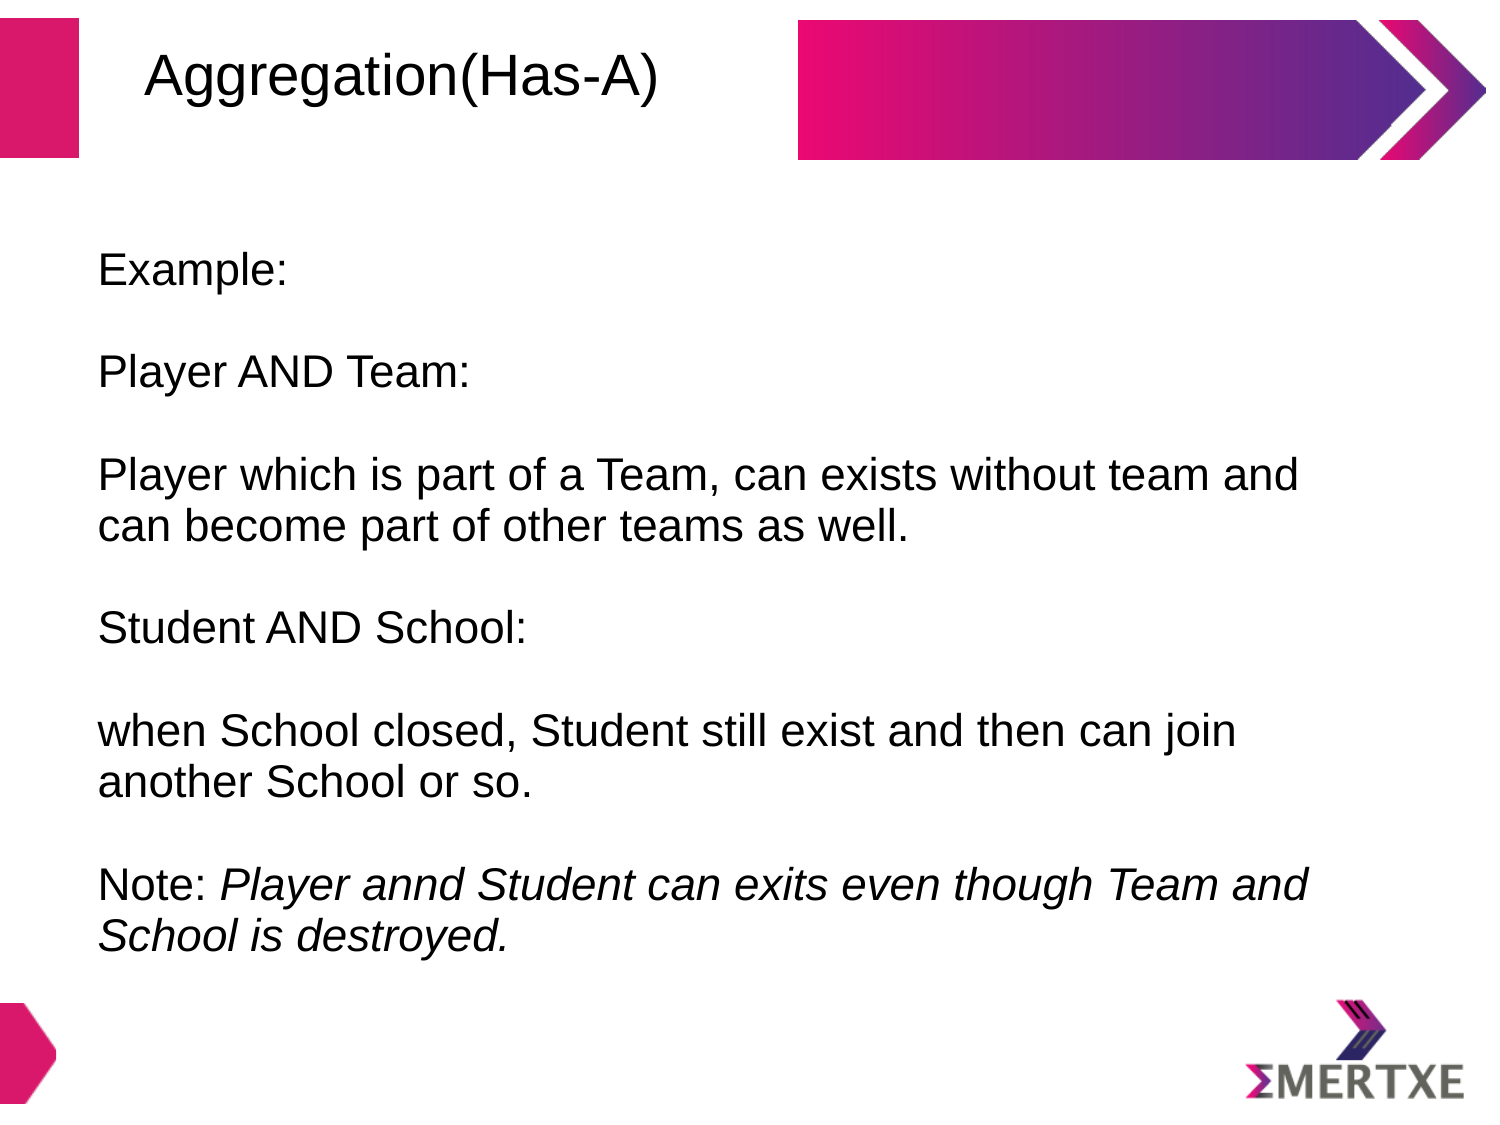

Aggregation(Has-A)
Example:
Player AND Team:
Player which is part of a Team, can exists without team and can become part of other teams as well.
Student AND School:
when School closed, Student still exist and then can join another School or so.
Note: Player annd Student can exits even though Team and School is destroyed.